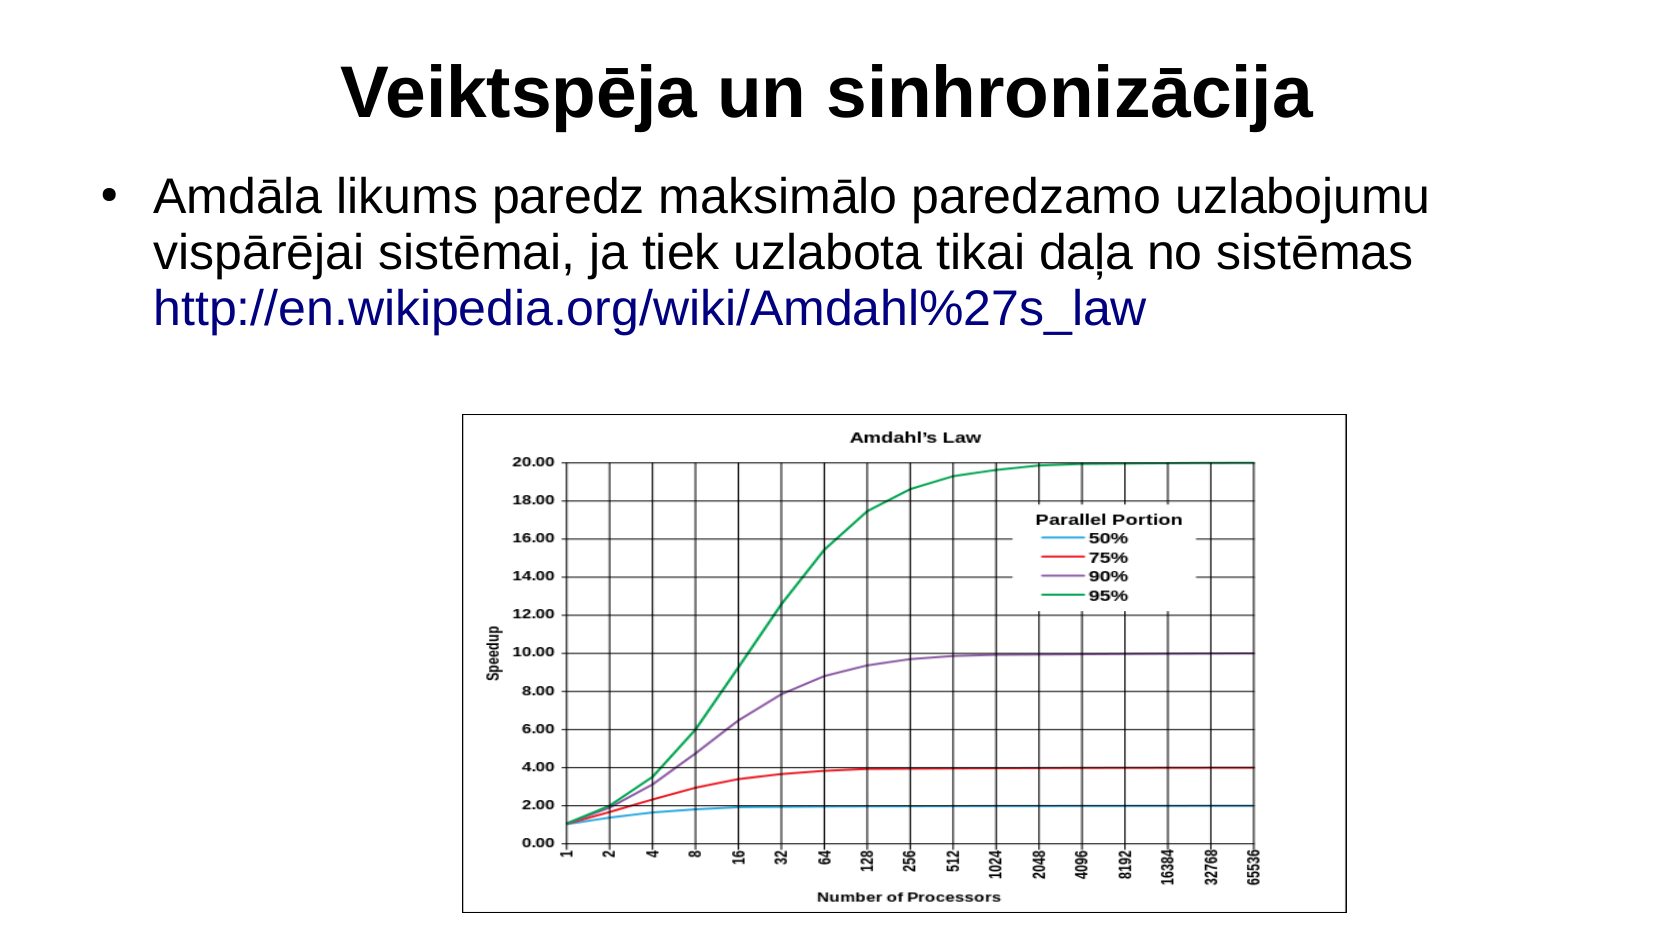

# Veiktspēja un sinhronizācija
Amdāla likums paredz maksimālo paredzamo uzlabojumu vispārējai sistēmai, ja tiek uzlabota tikai daļa no sistēmas
http://en.wikipedia.org/wiki/Amdahl%27s_law